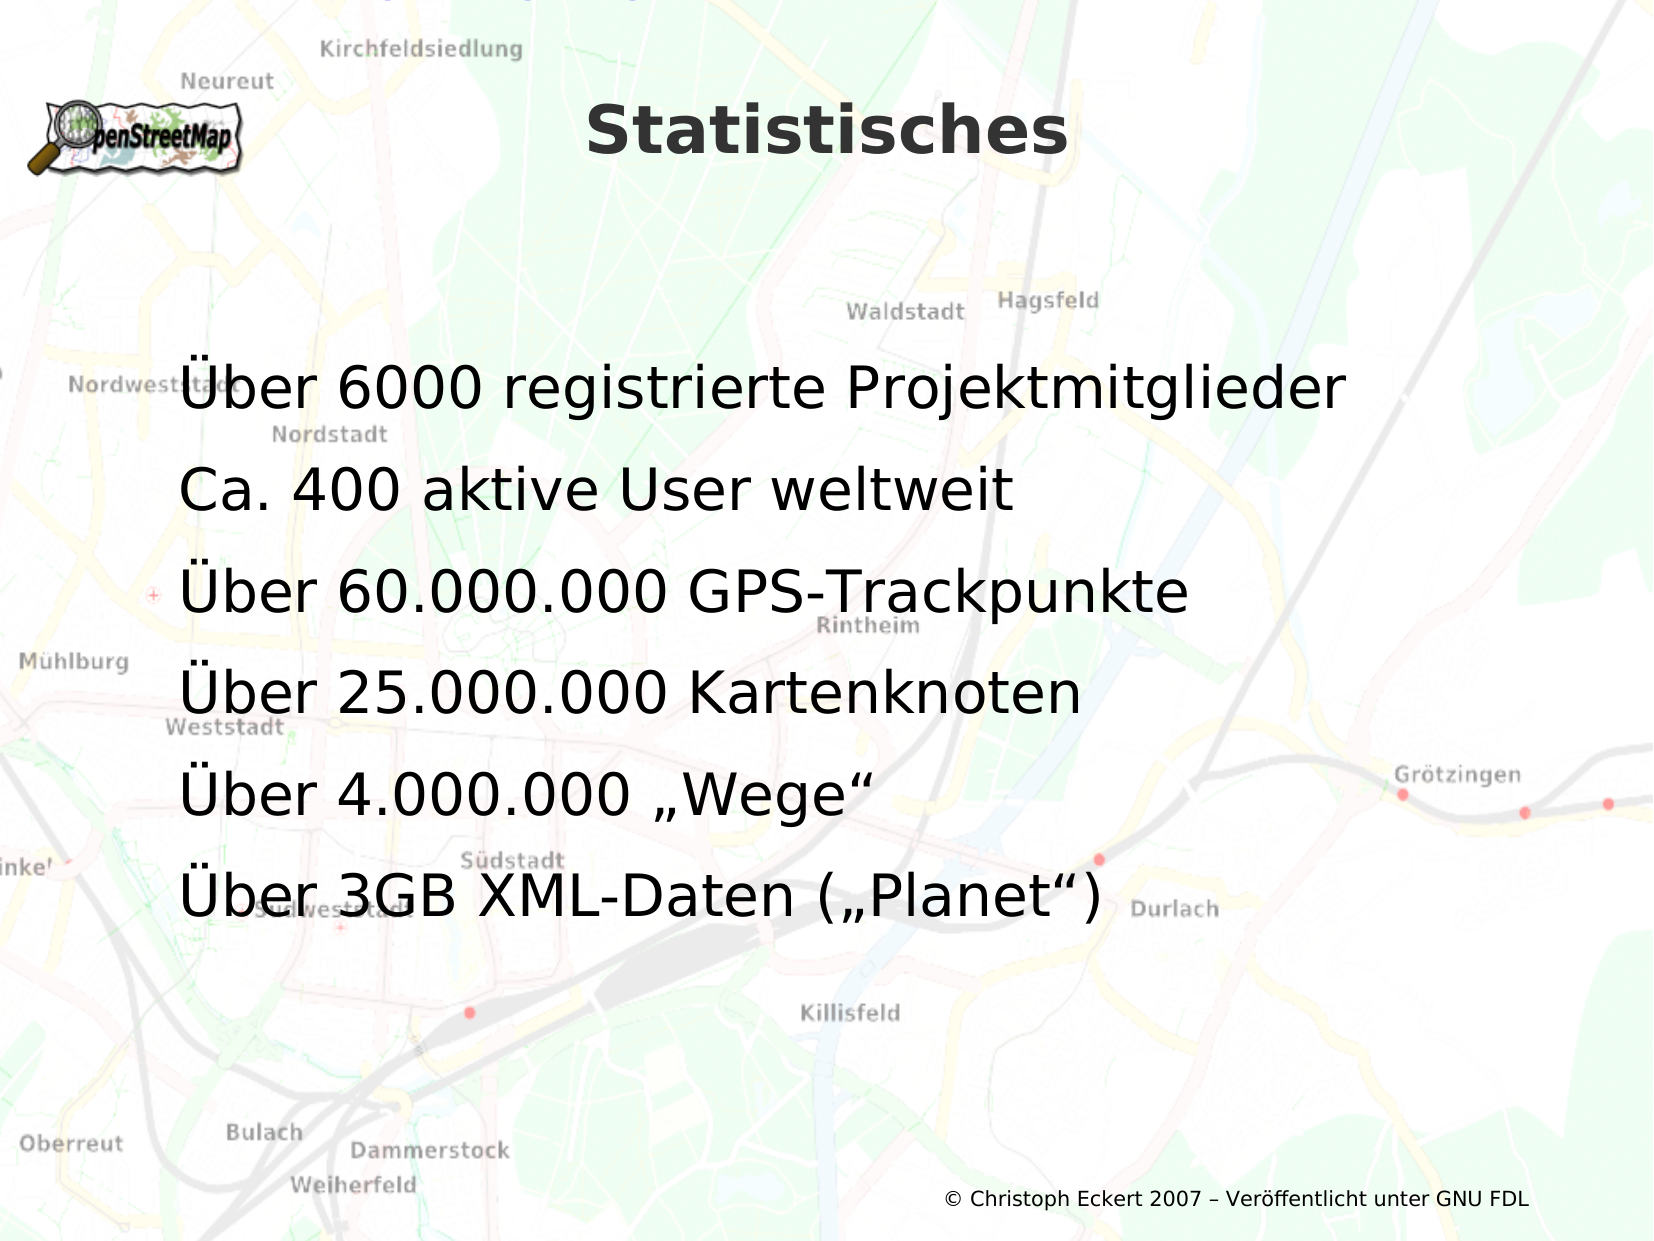

# Statistisches
Über 6000 registrierte Projektmitglieder
Ca. 400 aktive User weltweit
Über 60.000.000 GPS-Trackpunkte
Über 25.000.000 Kartenknoten
Über 4.000.000 „Wege“
Über 3GB XML-Daten („Planet“)